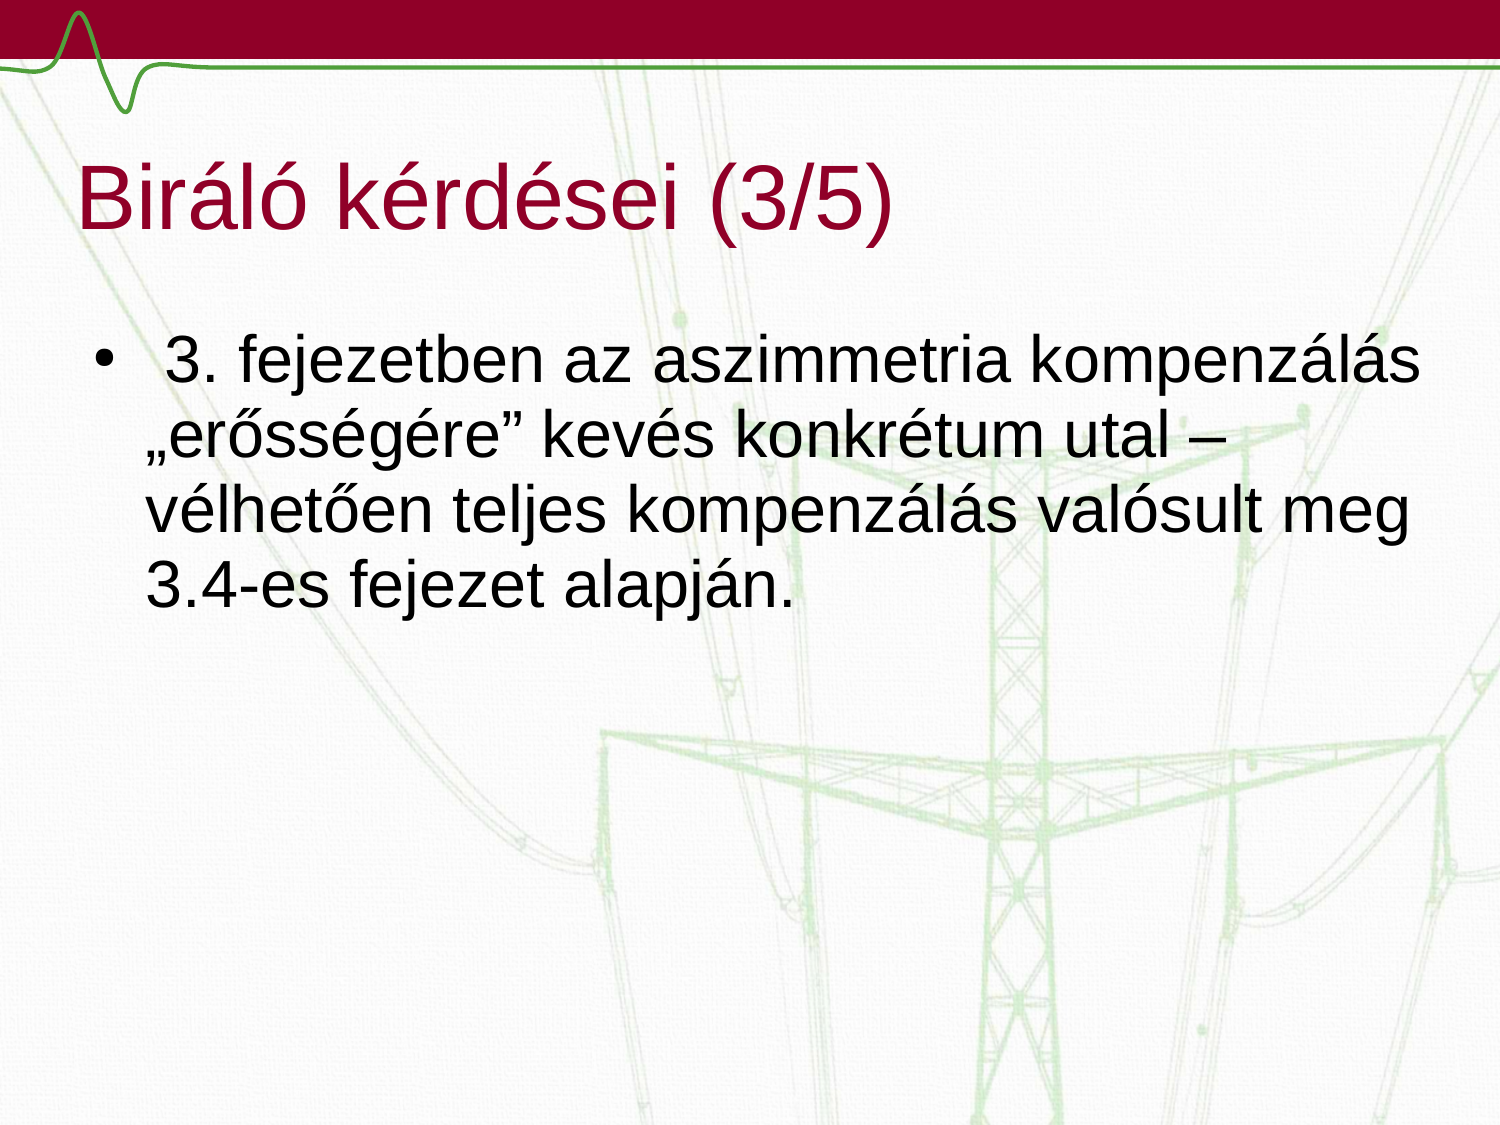

# Biráló kérdései (3/5)
 3. fejezetben az aszimmetria kompenzálás „erősségére” kevés konkrétum utal – vélhetően teljes kompenzálás valósult meg 3.4-es fejezet alapján.